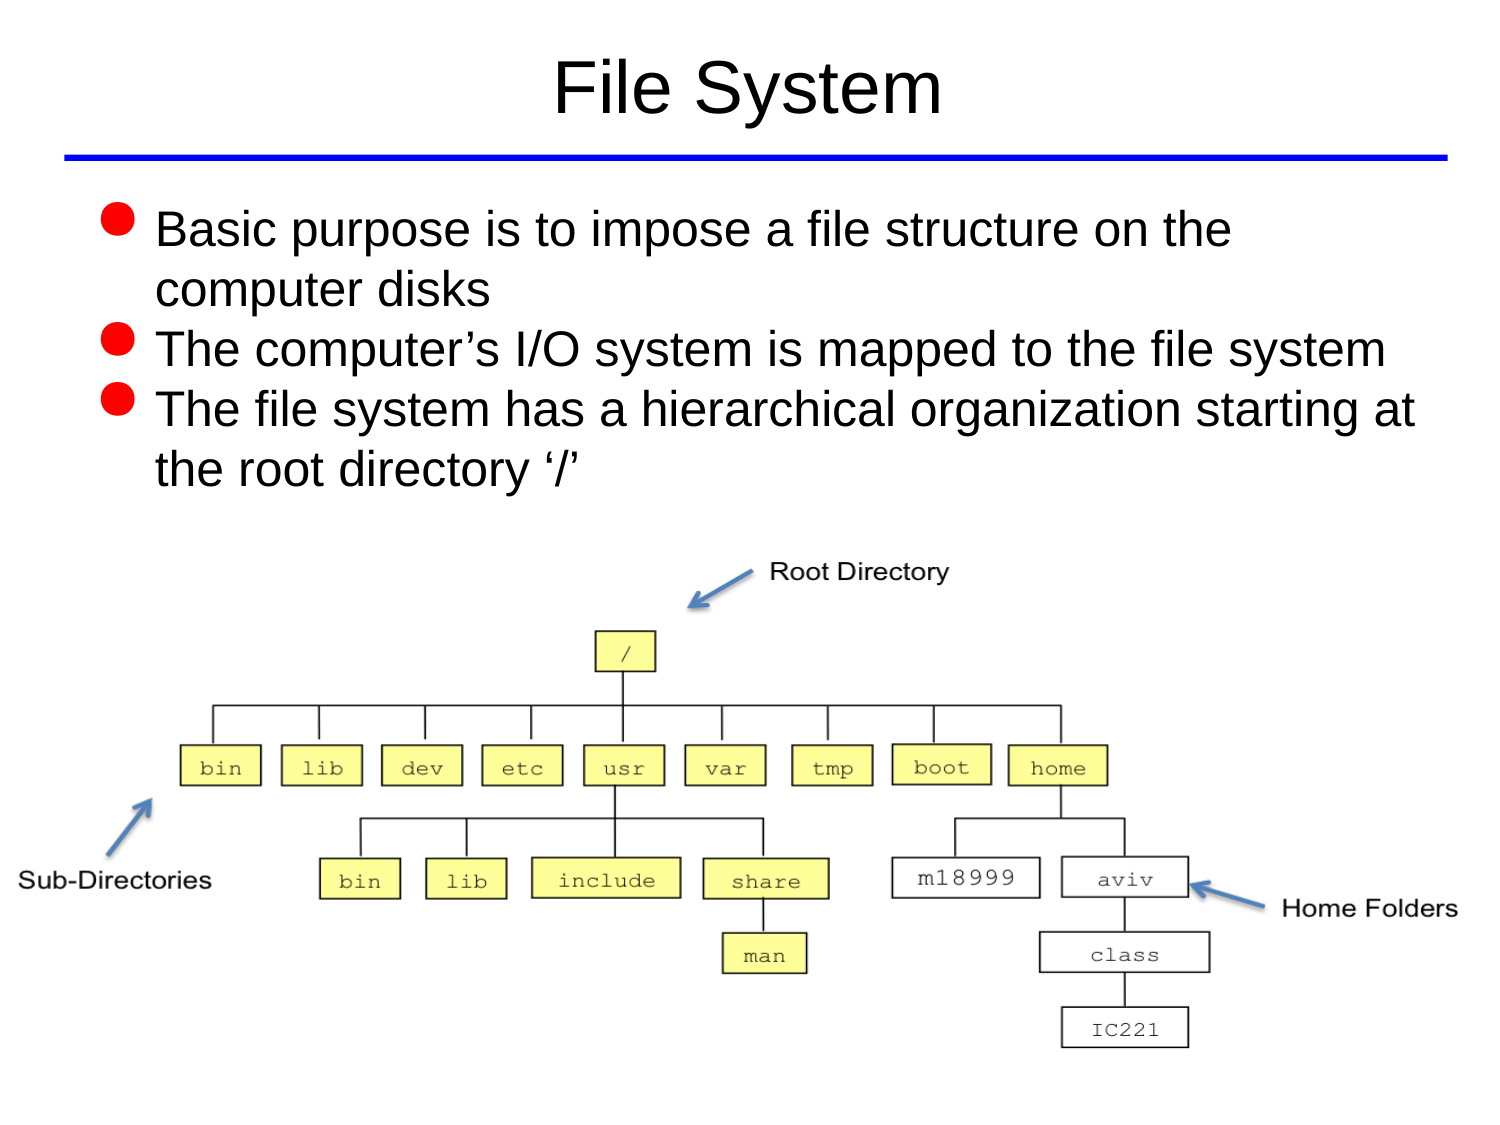

# File System
Basic purpose is to impose a file structure on the computer disks
The computer’s I/O system is mapped to the file system
The file system has a hierarchical organization starting at the root directory ‘/’